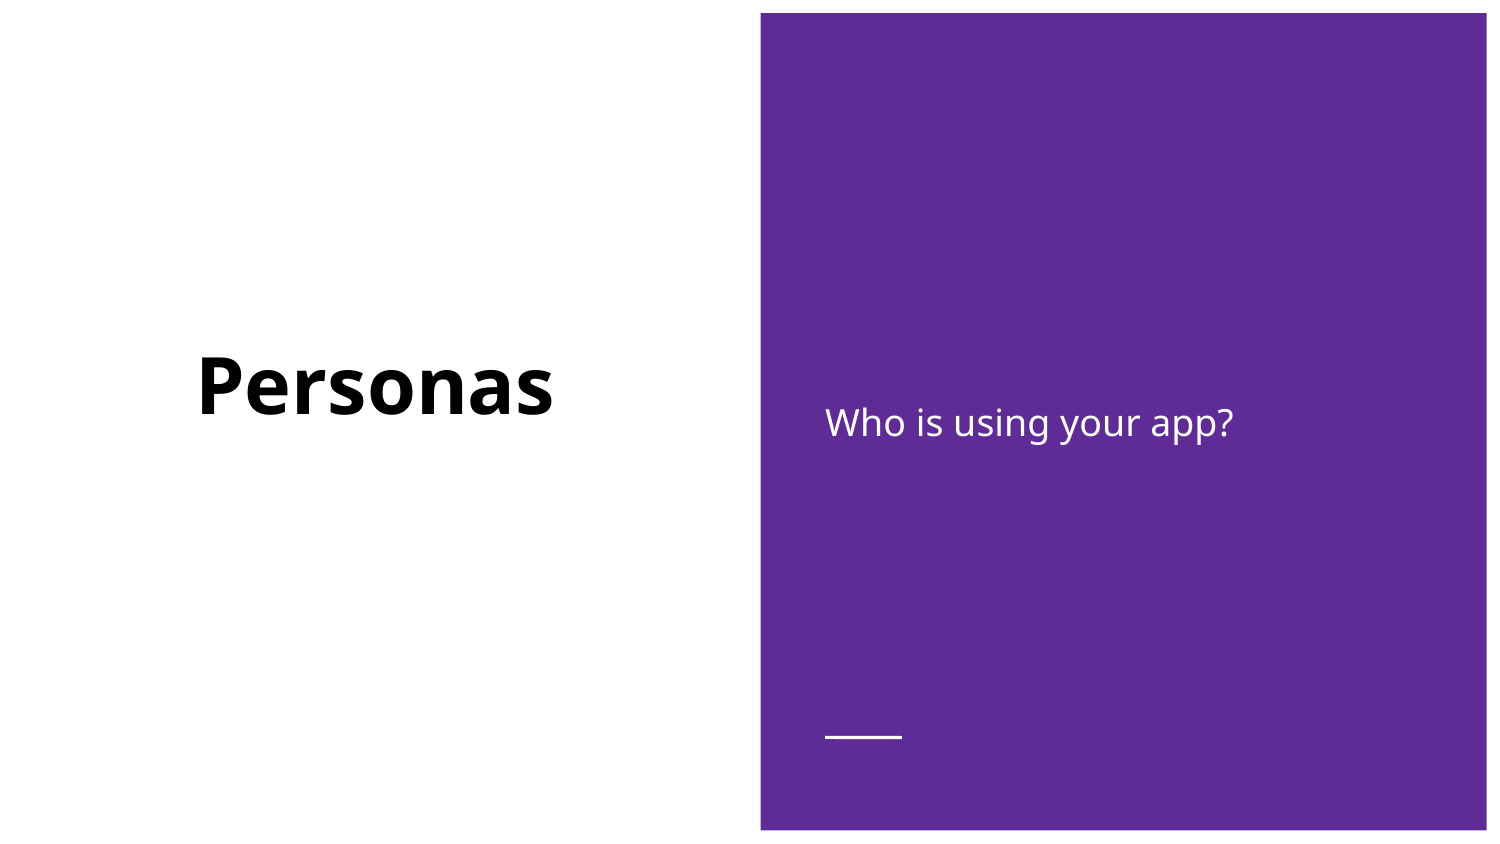

Who is using your app?
# Personas